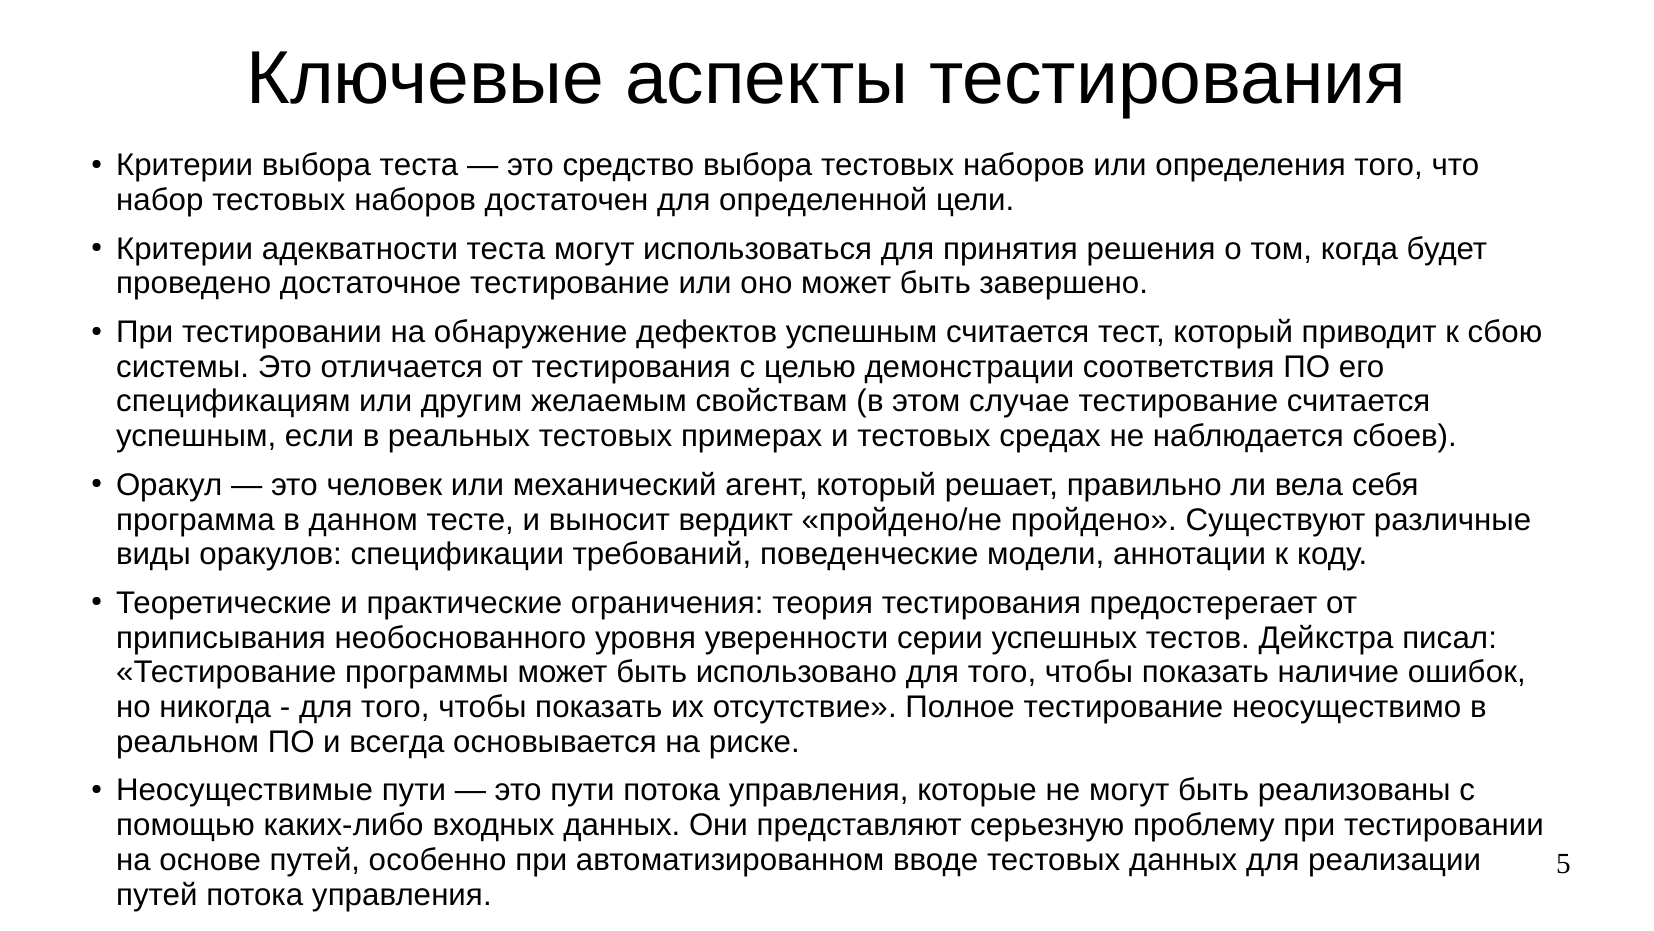

# Ключевые аспекты тестирования
Критерии выбора теста — это средство выбора тестовых наборов или определения того, что набор тестовых наборов достаточен для определенной цели.
Критерии адекватности теста могут использоваться для принятия решения о том, когда будет проведено достаточное тестирование или оно может быть завершено.
При тестировании на обнаружение дефектов успешным считается тест, который приводит к сбою системы. Это отличается от тестирования с целью демонстрации соответствия ПО его спецификациям или другим желаемым свойствам (в этом случае тестирование считается успешным, если в реальных тестовых примерах и тестовых средах не наблюдается сбоев).
Оракул — это человек или механический агент, который решает, правильно ли вела себя программа в данном тесте, и выносит вердикт «пройдено/не пройдено». Существуют различные виды оракулов: спецификации требований, поведенческие модели, аннотации к коду.
Теоретические и практические ограничения: теория тестирования предостерегает от приписывания необоснованного уровня уверенности серии успешных тестов. Дейкстра писал: «Тестирование программы может быть использовано для того, чтобы показать наличие ошибок, но никогда - для того, чтобы показать их отсутствие». Полное тестирование неосуществимо в реальном ПО и всегда основывается на риске.
Неосуществимые пути — это пути потока управления, которые не могут быть реализованы с помощью каких-либо входных данных. Они представляют серьезную проблему при тестировании на основе путей, особенно при автоматизированном вводе тестовых данных для реализации путей потока управления.
5